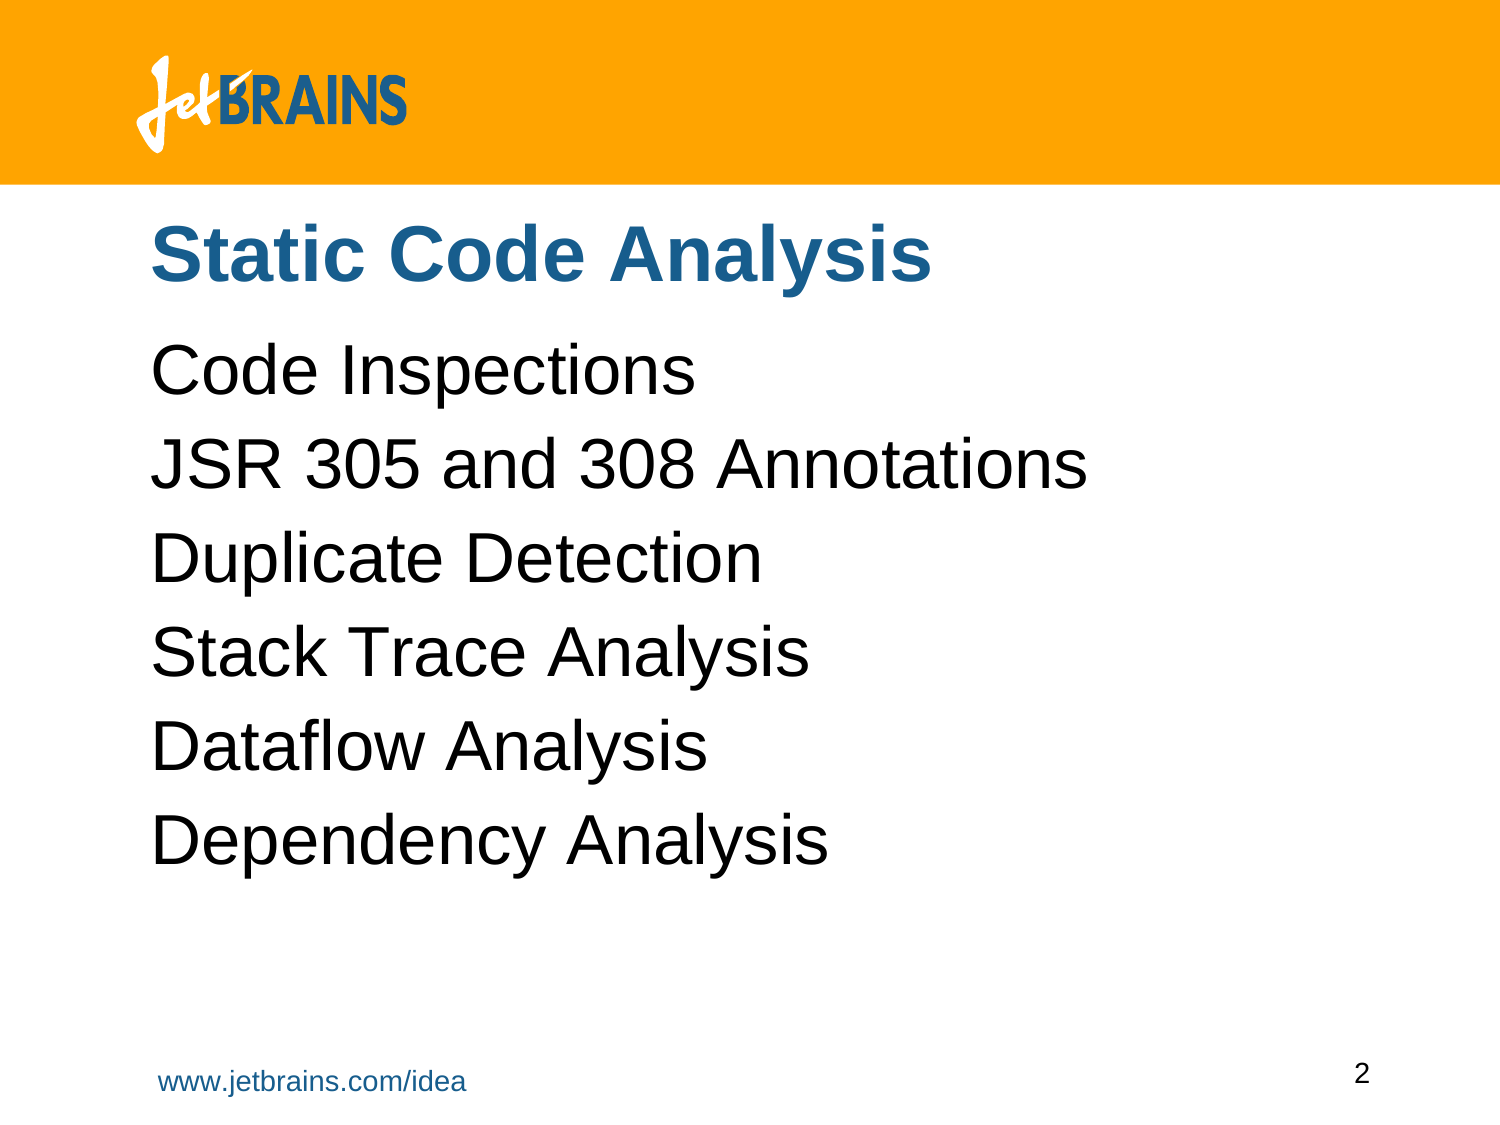

# Static Code Analysis
Code Inspections
JSR 305 and 308 Annotations
Duplicate Detection
Stack Trace Analysis
Dataflow Analysis
Dependency Analysis